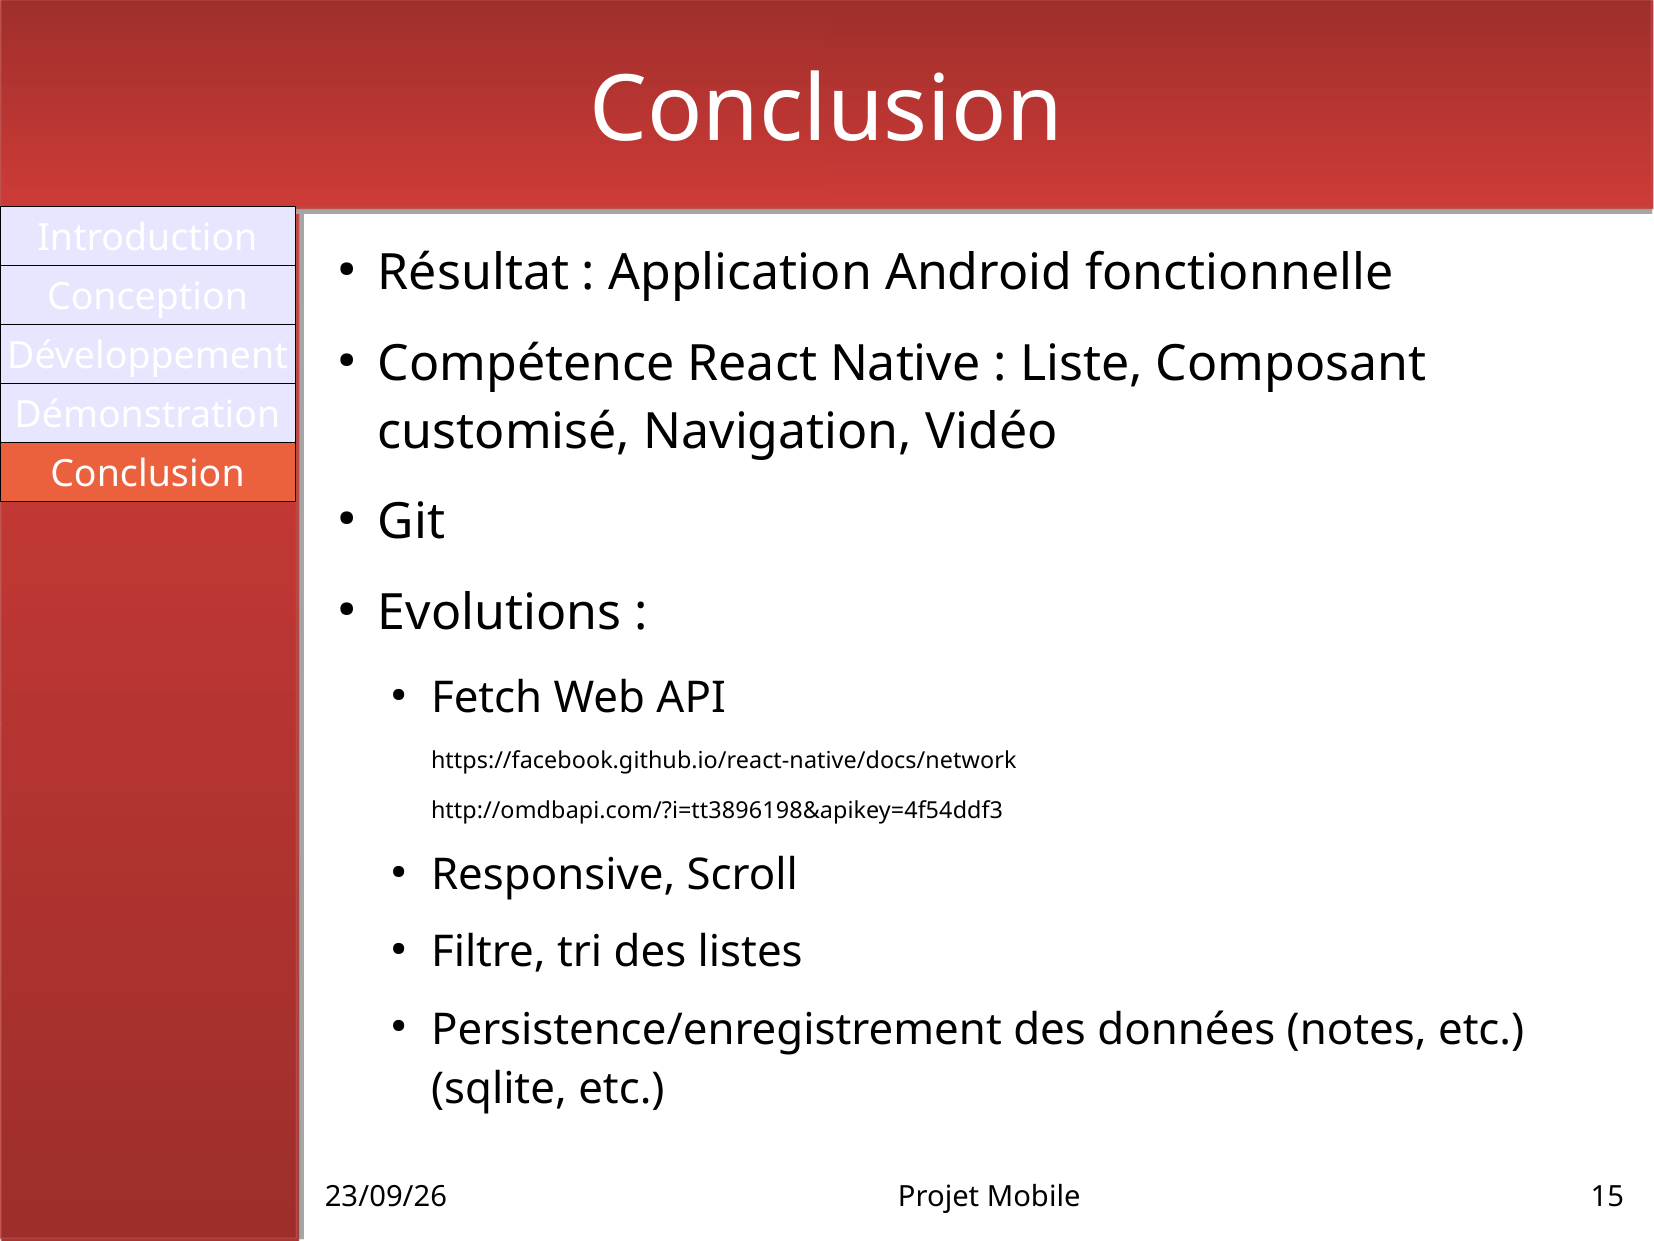

# Conclusion
Introduction
Résultat : Application Android fonctionnelle
Compétence React Native : Liste, Composant customisé, Navigation, Vidéo
Git
Evolutions :
Fetch Web API
https://facebook.github.io/react-native/docs/network
http://omdbapi.com/?i=tt3896198&apikey=4f54ddf3
Responsive, Scroll
Filtre, tri des listes
Persistence/enregistrement des données (notes, etc.) (sqlite, etc.)
Conception
Développement
Démonstration
Conclusion
Projet Mobile
15